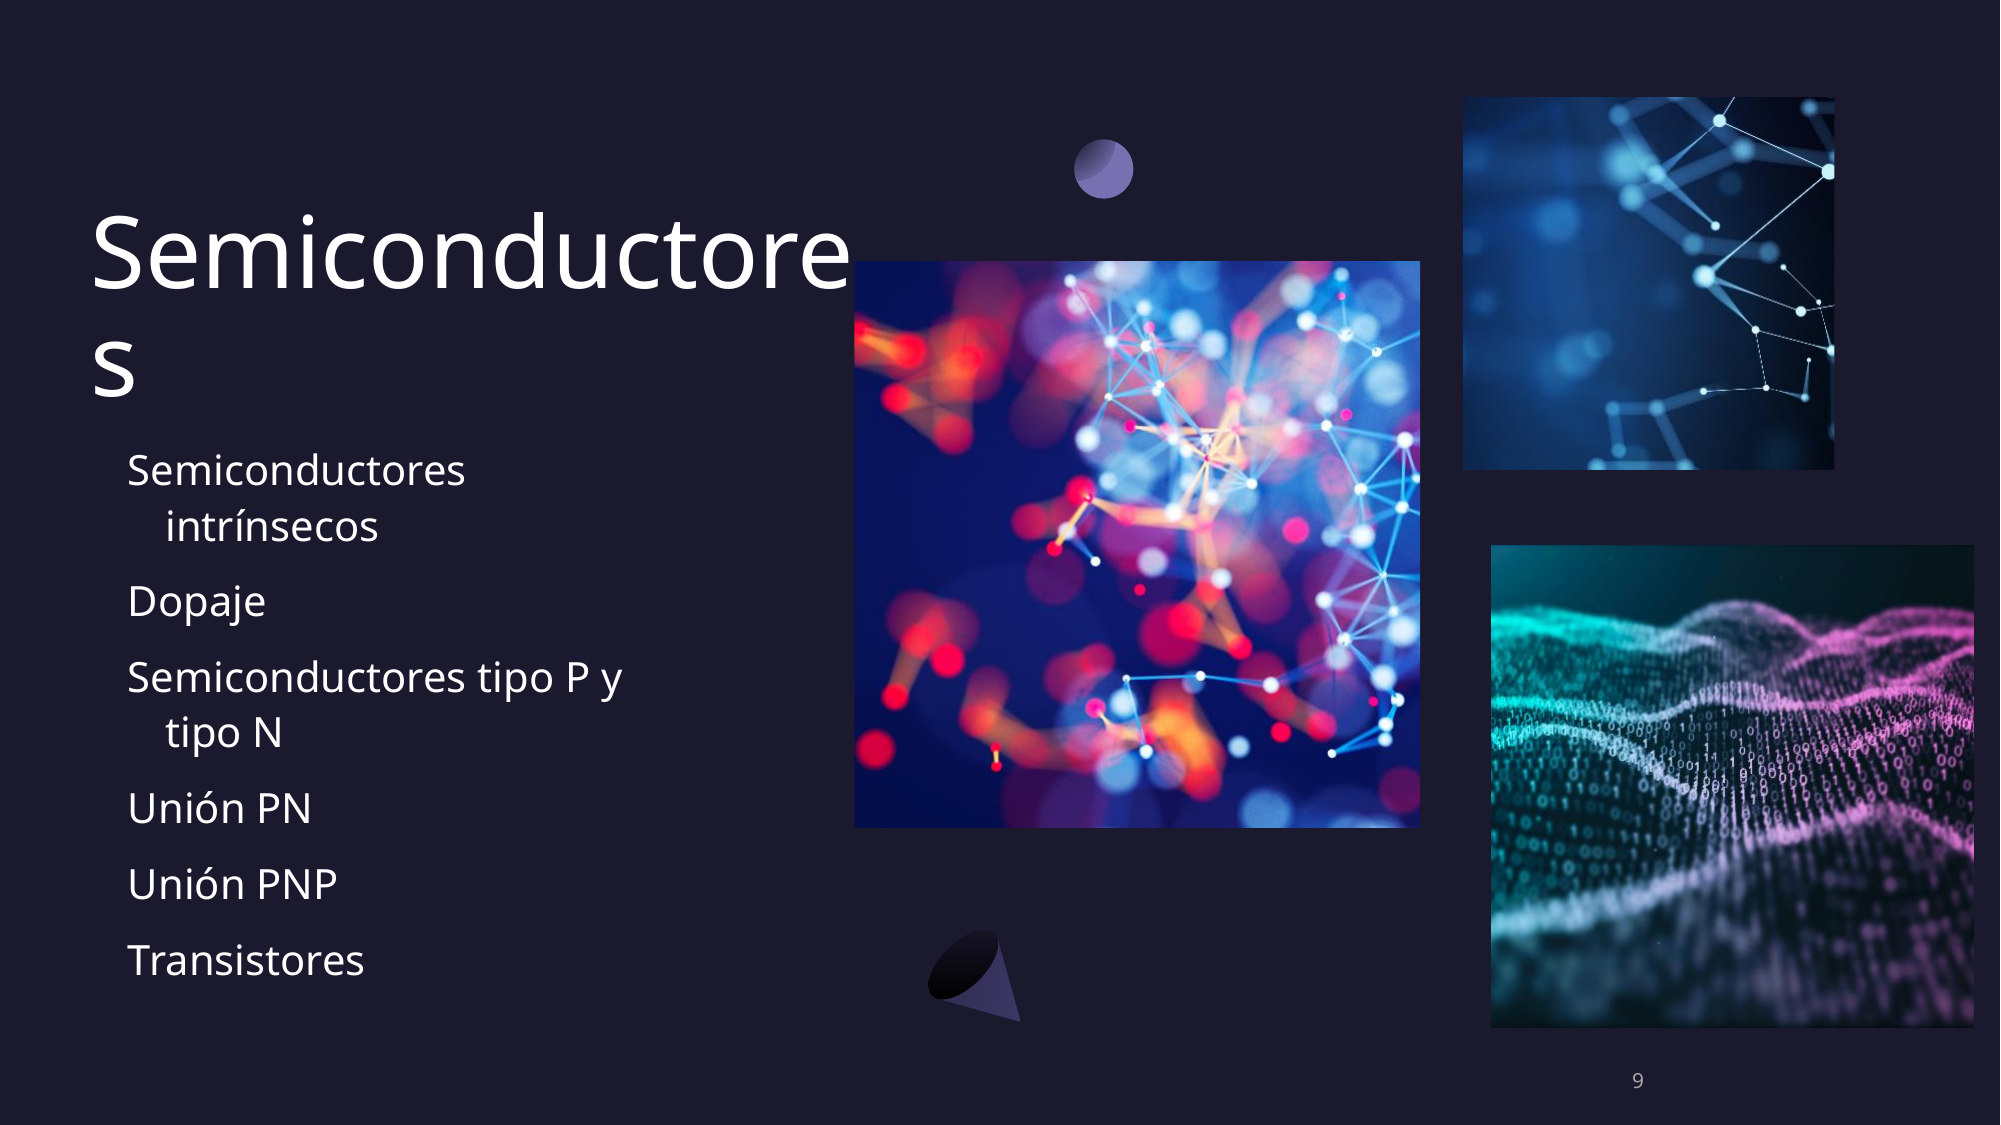

# Semiconductores
Semiconductores intrínsecos
Dopaje
Semiconductores tipo P y tipo N
Unión PN
Unión PNP
Transistores